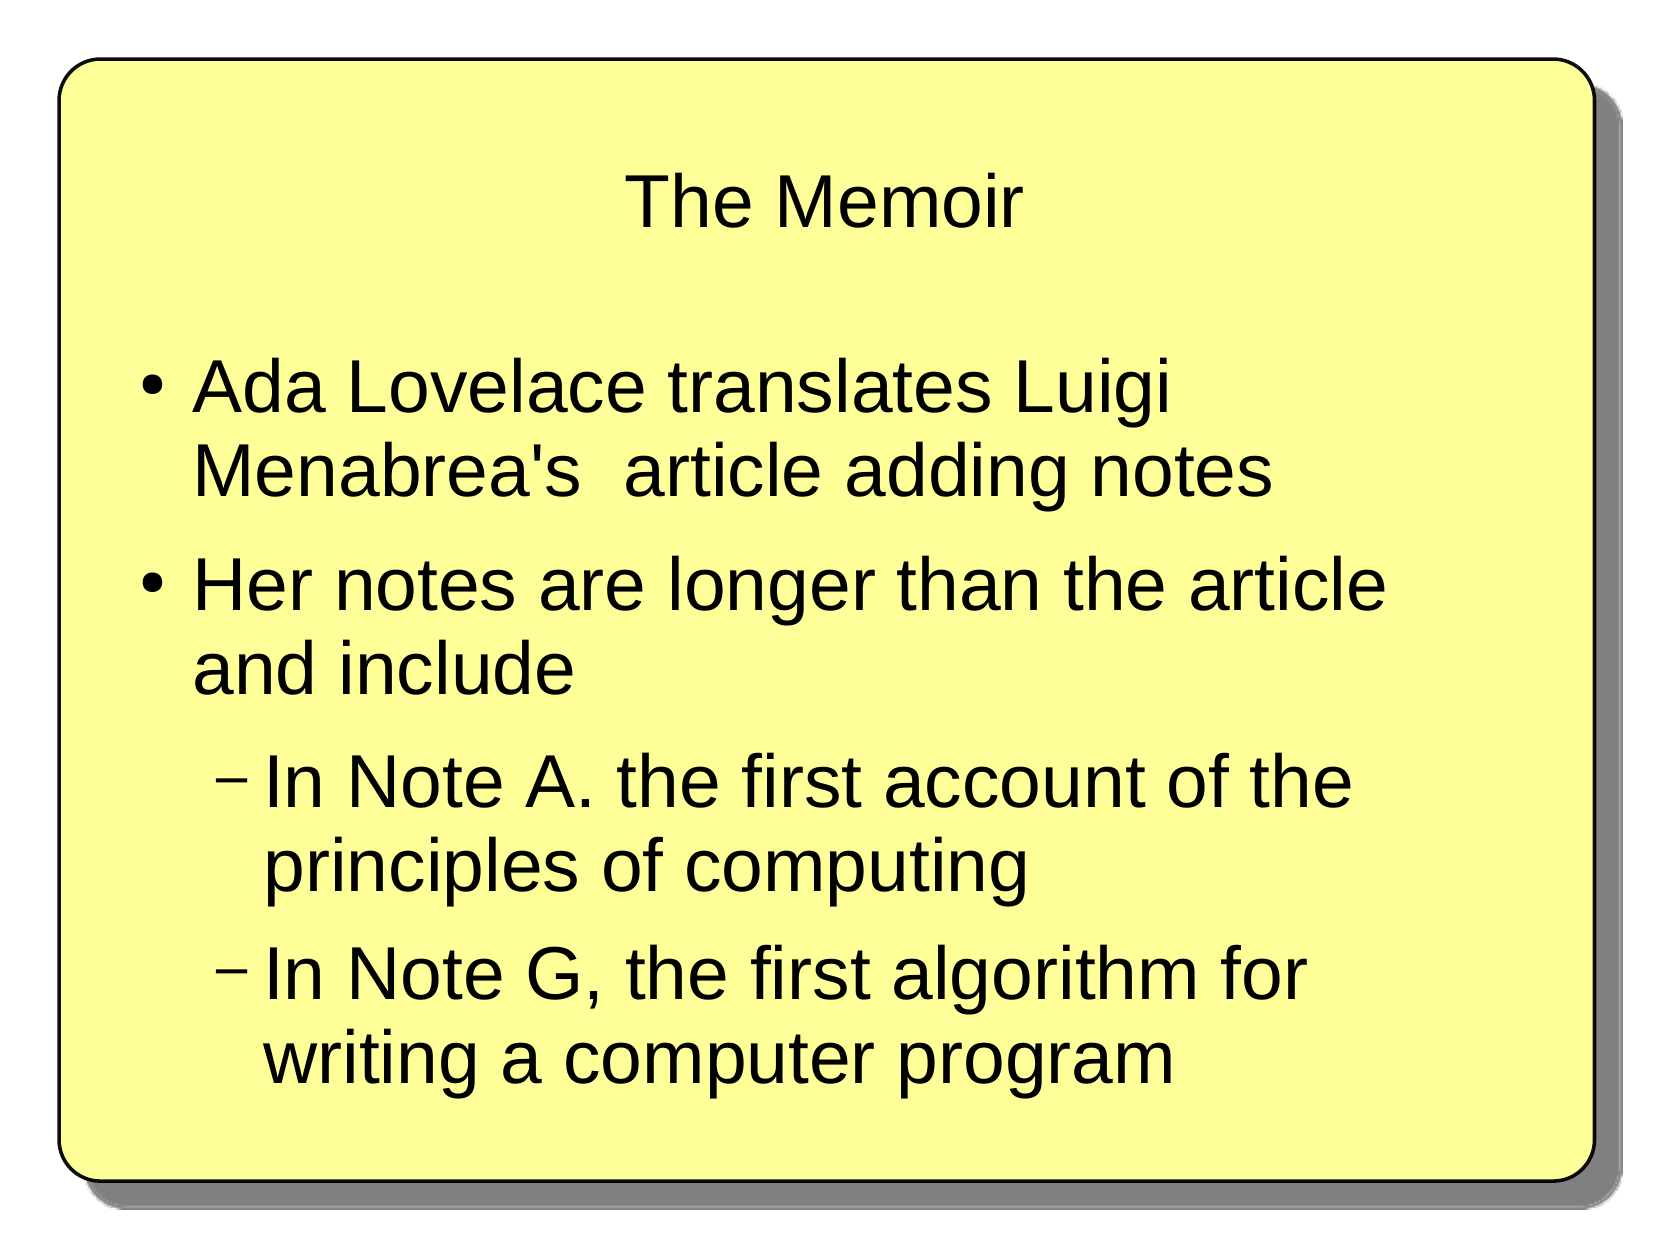

# The Memoir
Ada Lovelace translates Luigi Menabrea's article adding notes
Her notes are longer than the article and include
In Note A. the first account of the principles of computing
In Note G, the first algorithm for writing a computer program